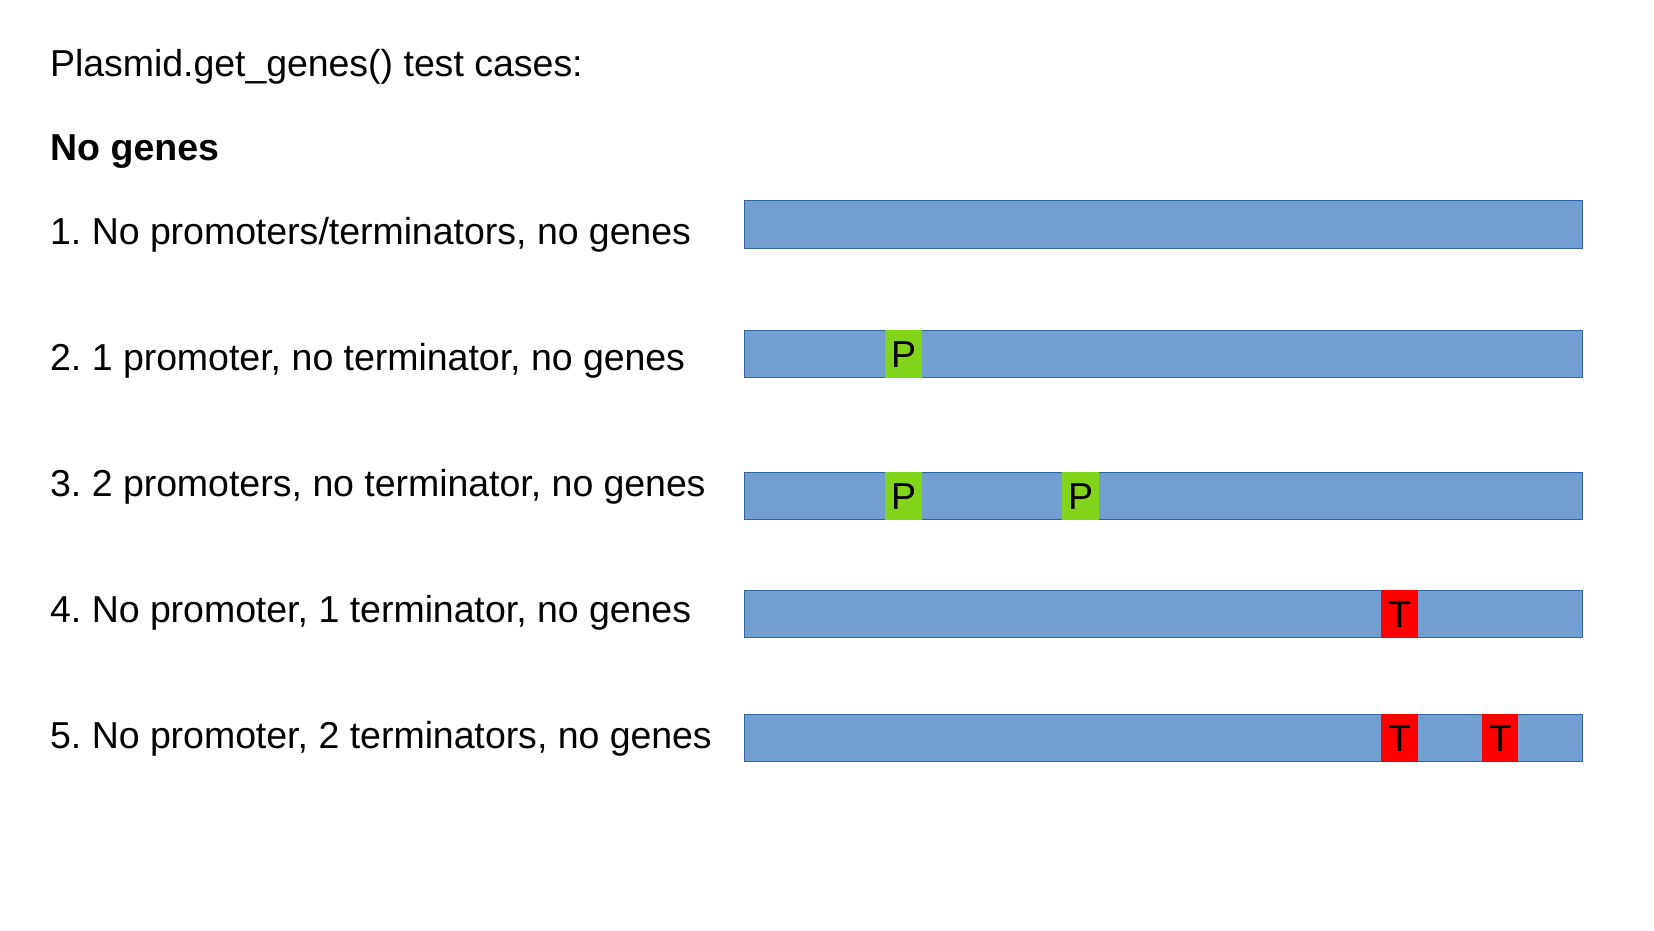

Plasmid.get_genes() test cases:
No genes
1. No promoters/terminators, no genes
2. 1 promoter, no terminator, no genes
3. 2 promoters, no terminator, no genes
4. No promoter, 1 terminator, no genes
5. No promoter, 2 terminators, no genes
P
P
P
T
T
T